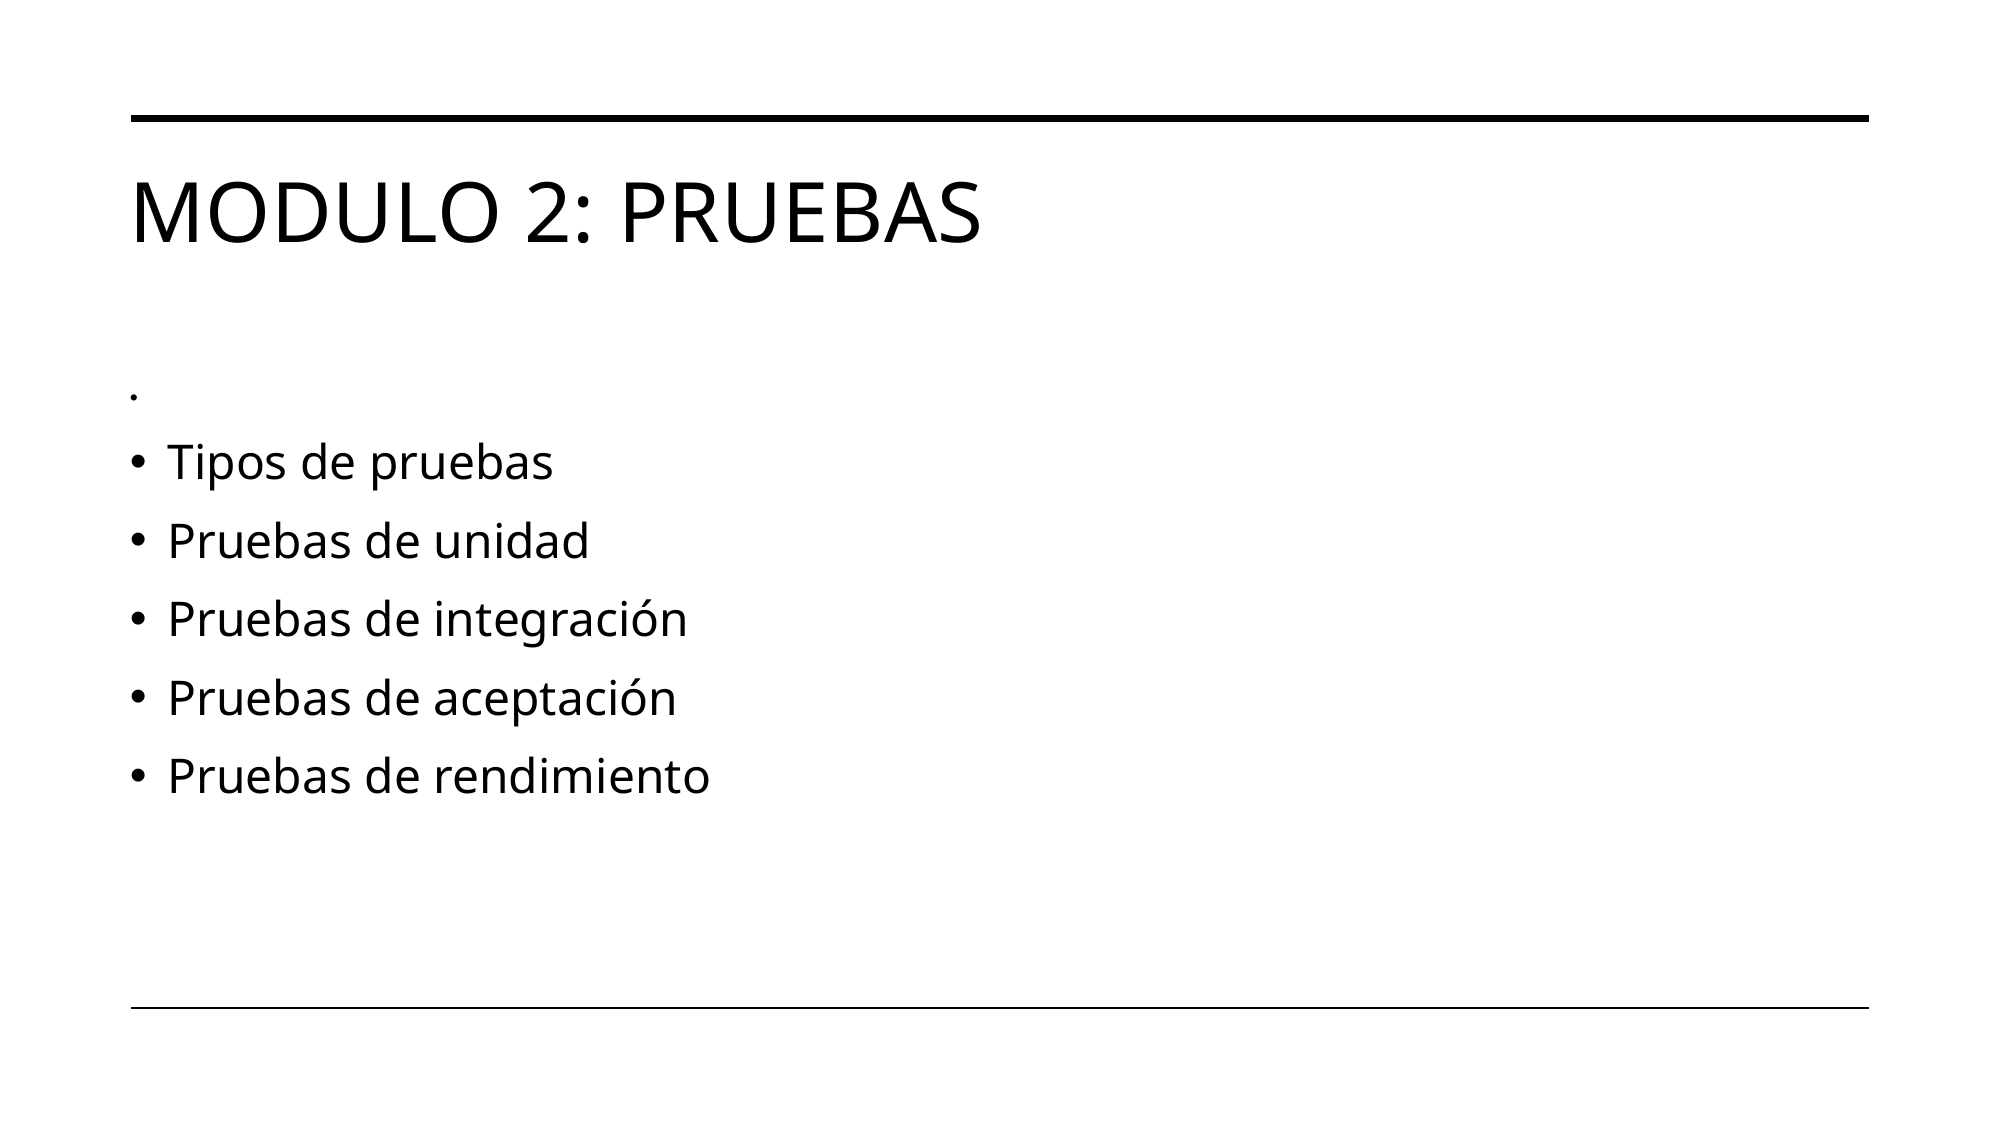

# Modulo 2: PRUEBAS
Tipos de pruebas
Pruebas de unidad
Pruebas de integración
Pruebas de aceptación
Pruebas de rendimiento